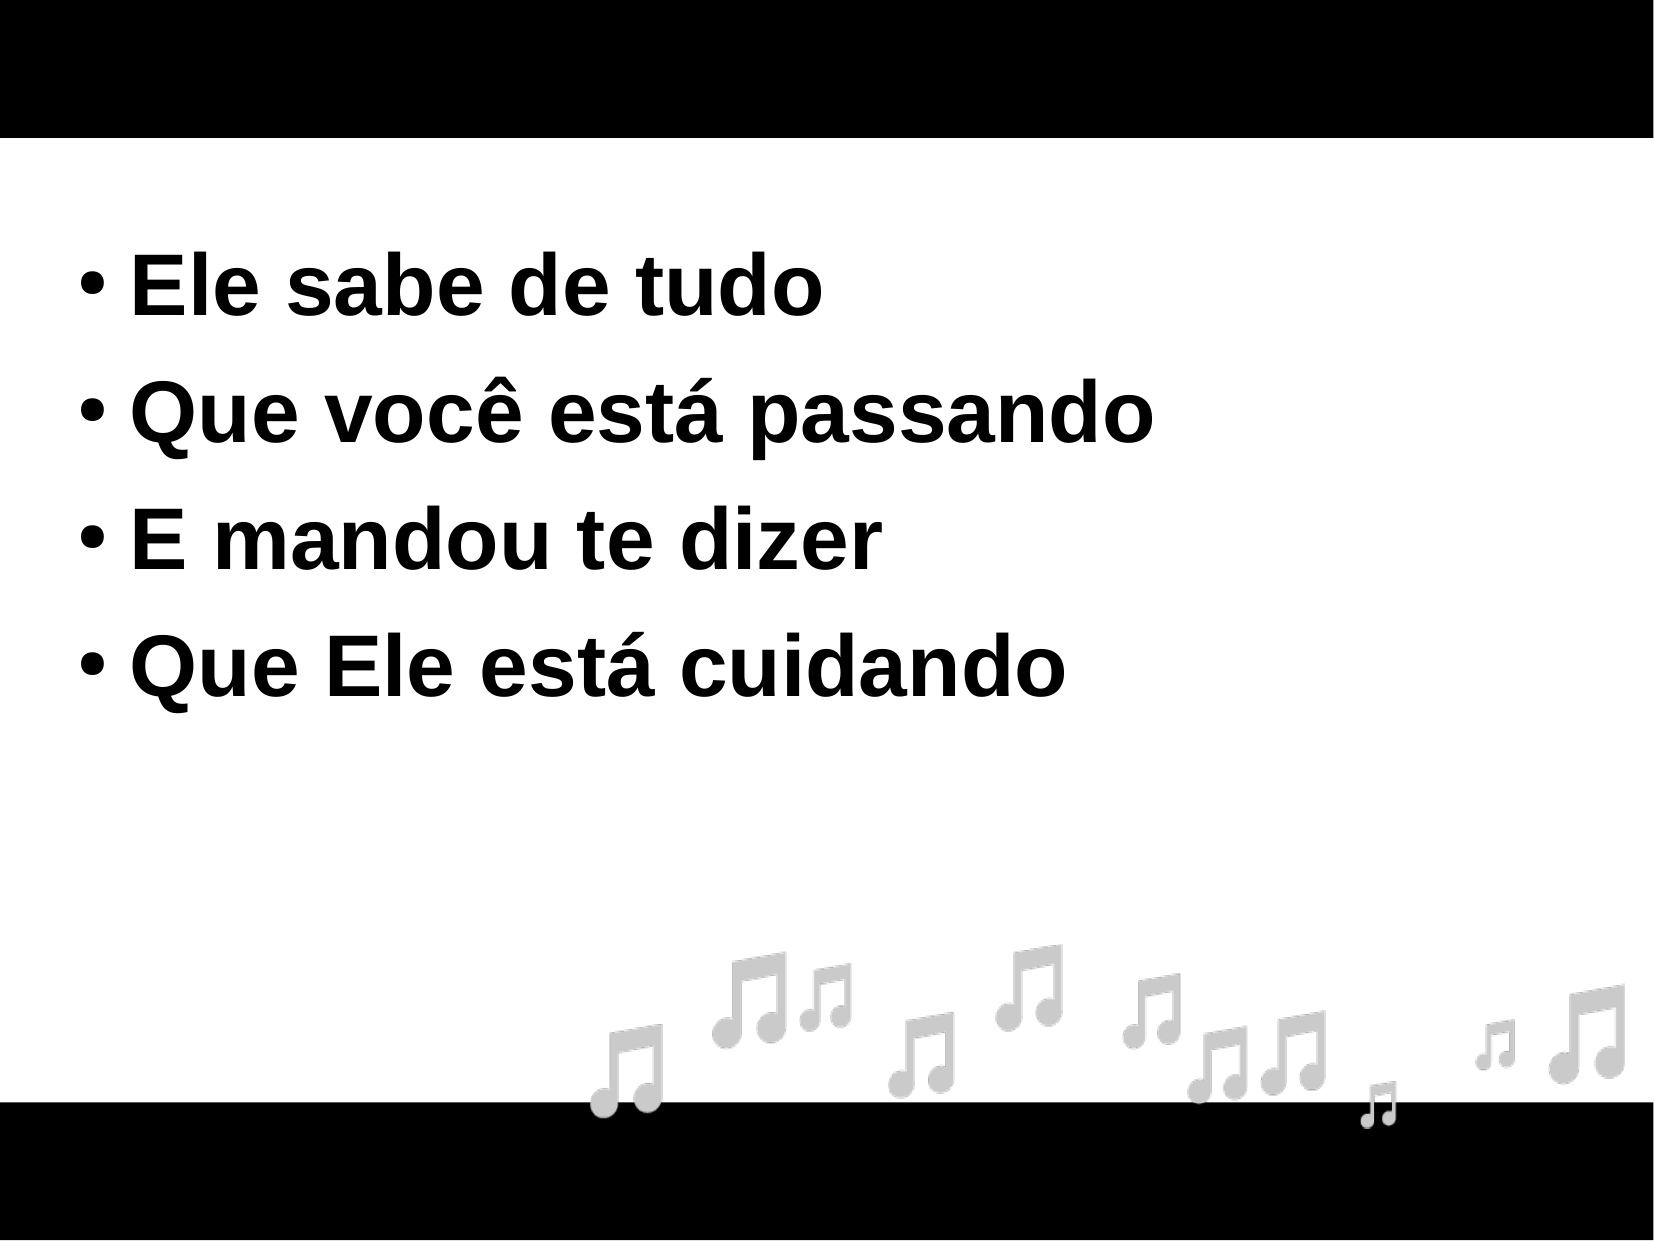

# Ele sabe de tudo
Que você está passando
E mandou te dizer
Que Ele está cuidando